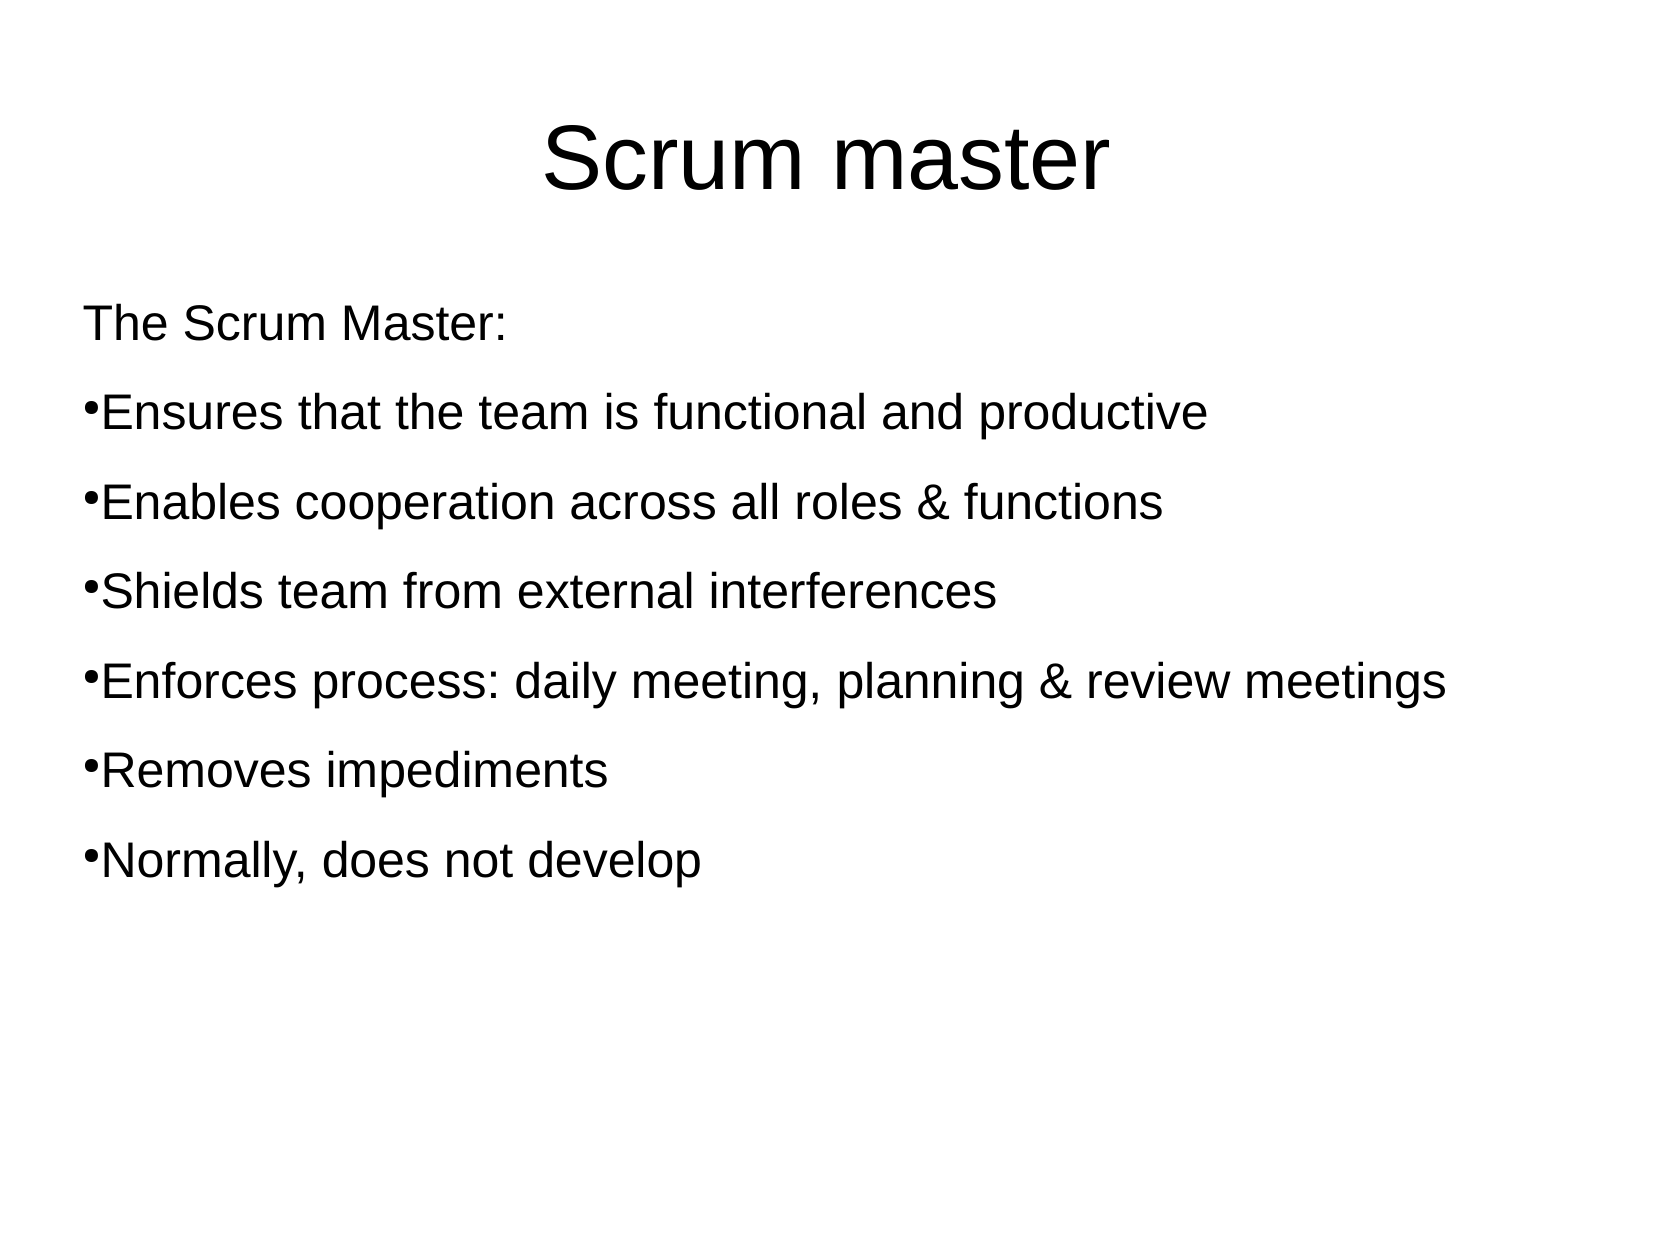

# Scrum master
The Scrum Master:
Ensures that the team is functional and productive
Enables cooperation across all roles & functions
Shields team from external interferences
Enforces process: daily meeting, planning & review meetings
Removes impediments
Normally, does not develop